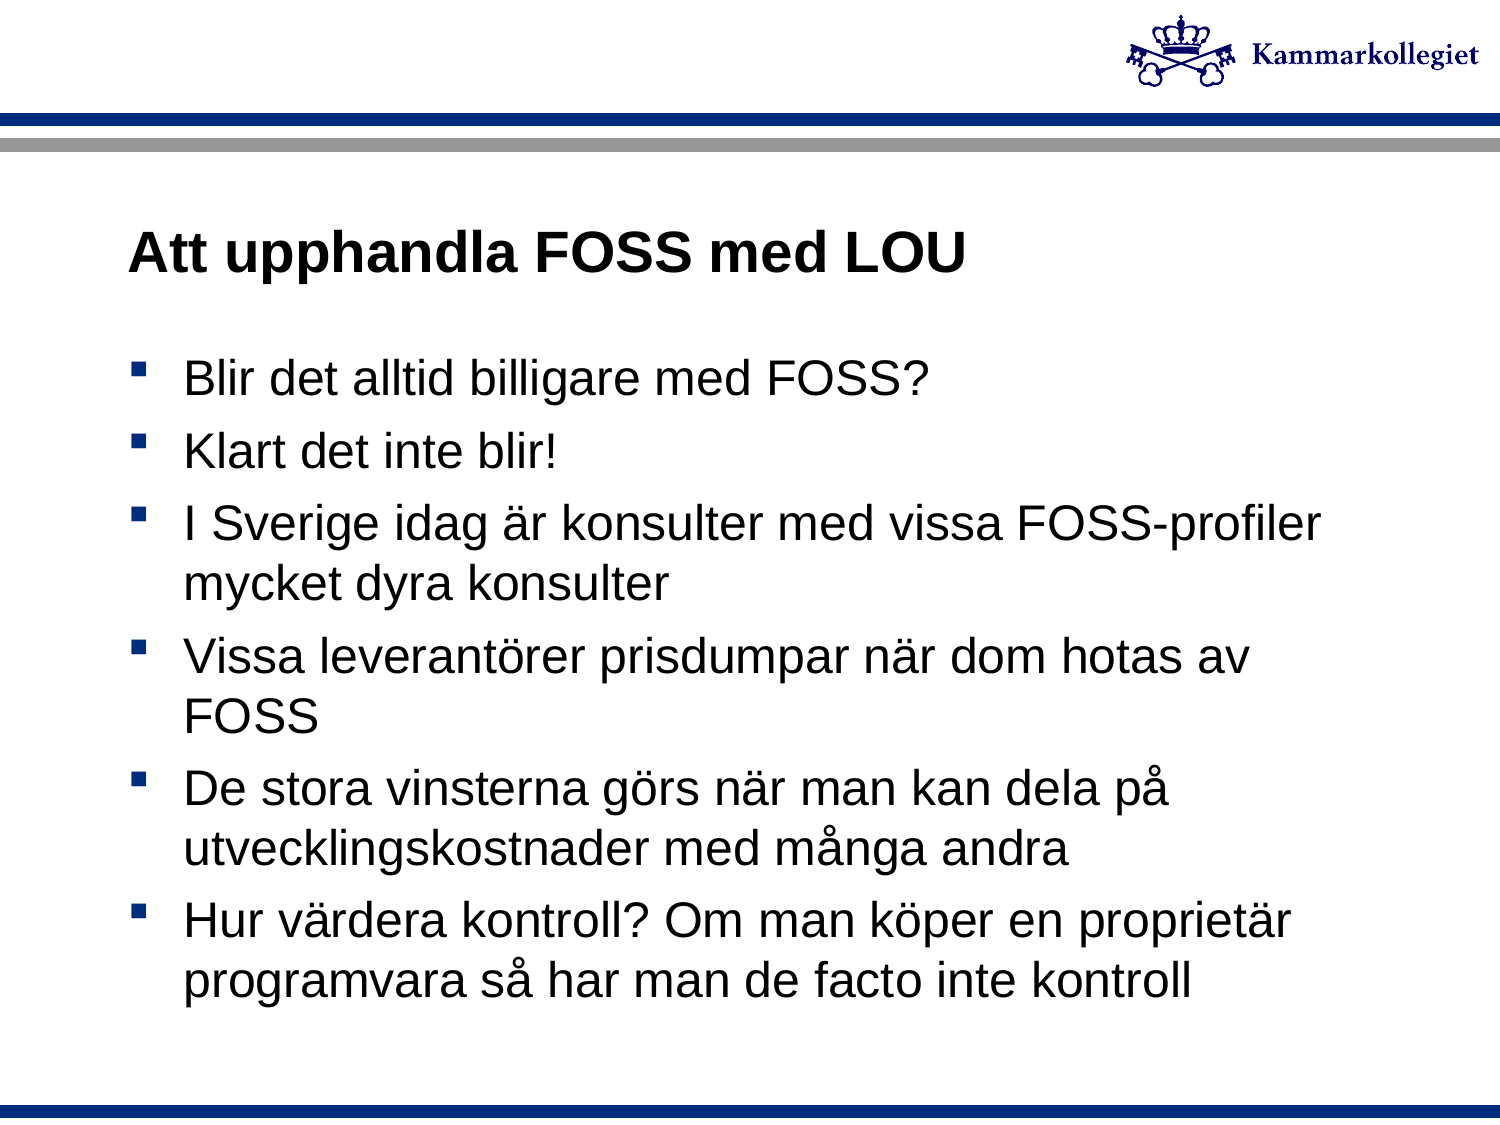

# Att upphandla FOSS med LOU
Blir det alltid billigare med FOSS?
Klart det inte blir!
I Sverige idag är konsulter med vissa FOSS-profiler mycket dyra konsulter
Vissa leverantörer prisdumpar när dom hotas av FOSS
De stora vinsterna görs när man kan dela på utvecklingskostnader med många andra
Hur värdera kontroll? Om man köper en proprietär programvara så har man de facto inte kontroll